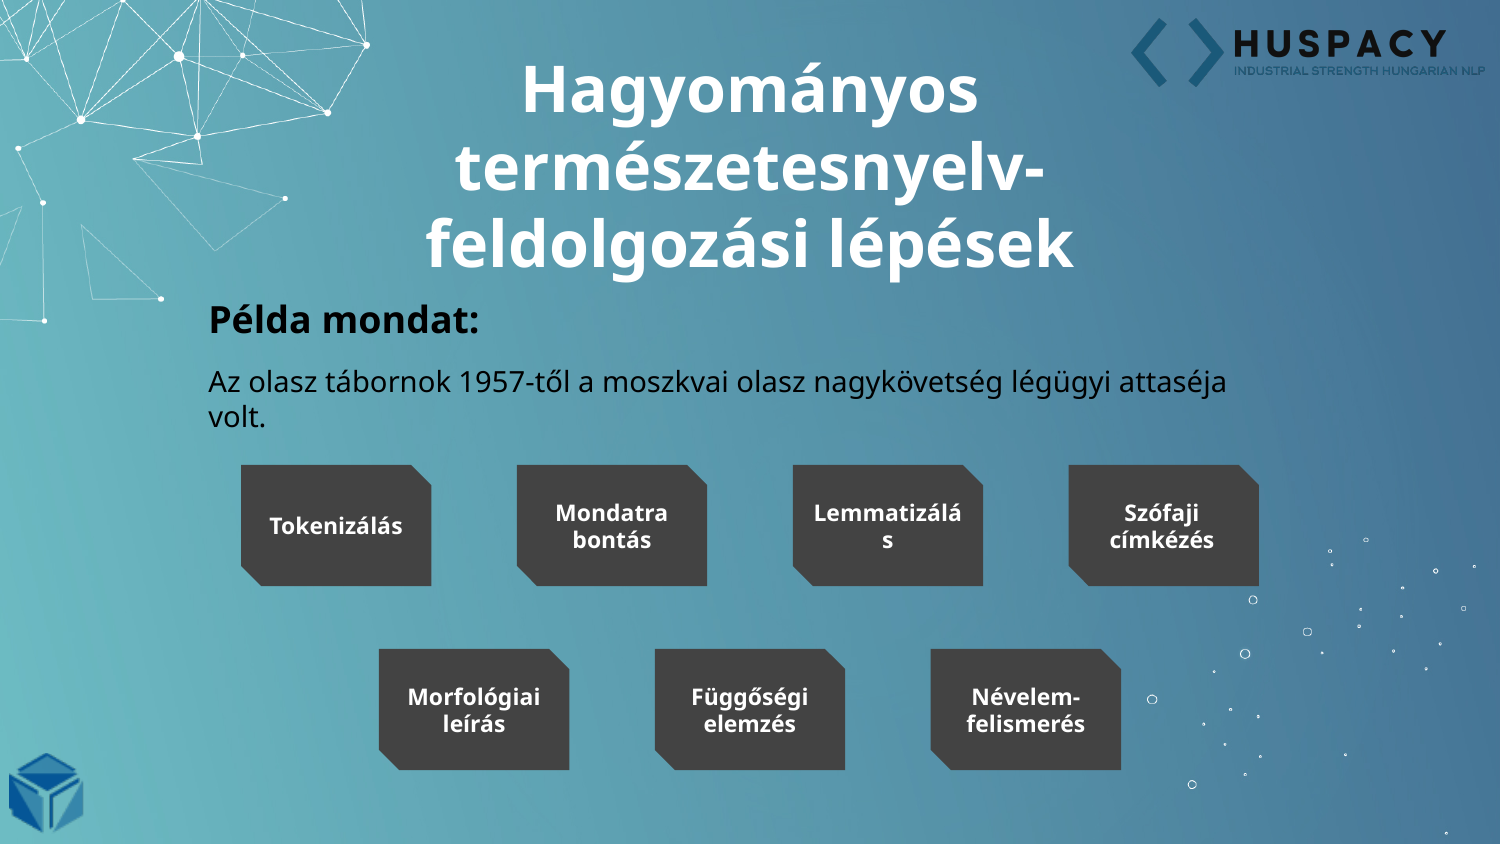

Hagyományos természetesnyelv-feldolgozási lépések
Példa mondat:
Az olasz tábornok 1957-től a moszkvai olasz nagykövetség légügyi attaséja volt.
Tokenizálás
Mondatra bontás
Lemmatizálás
Szófaji címkézés
Morfológiai leírás
Függőségi elemzés
Névelem-
felismerés